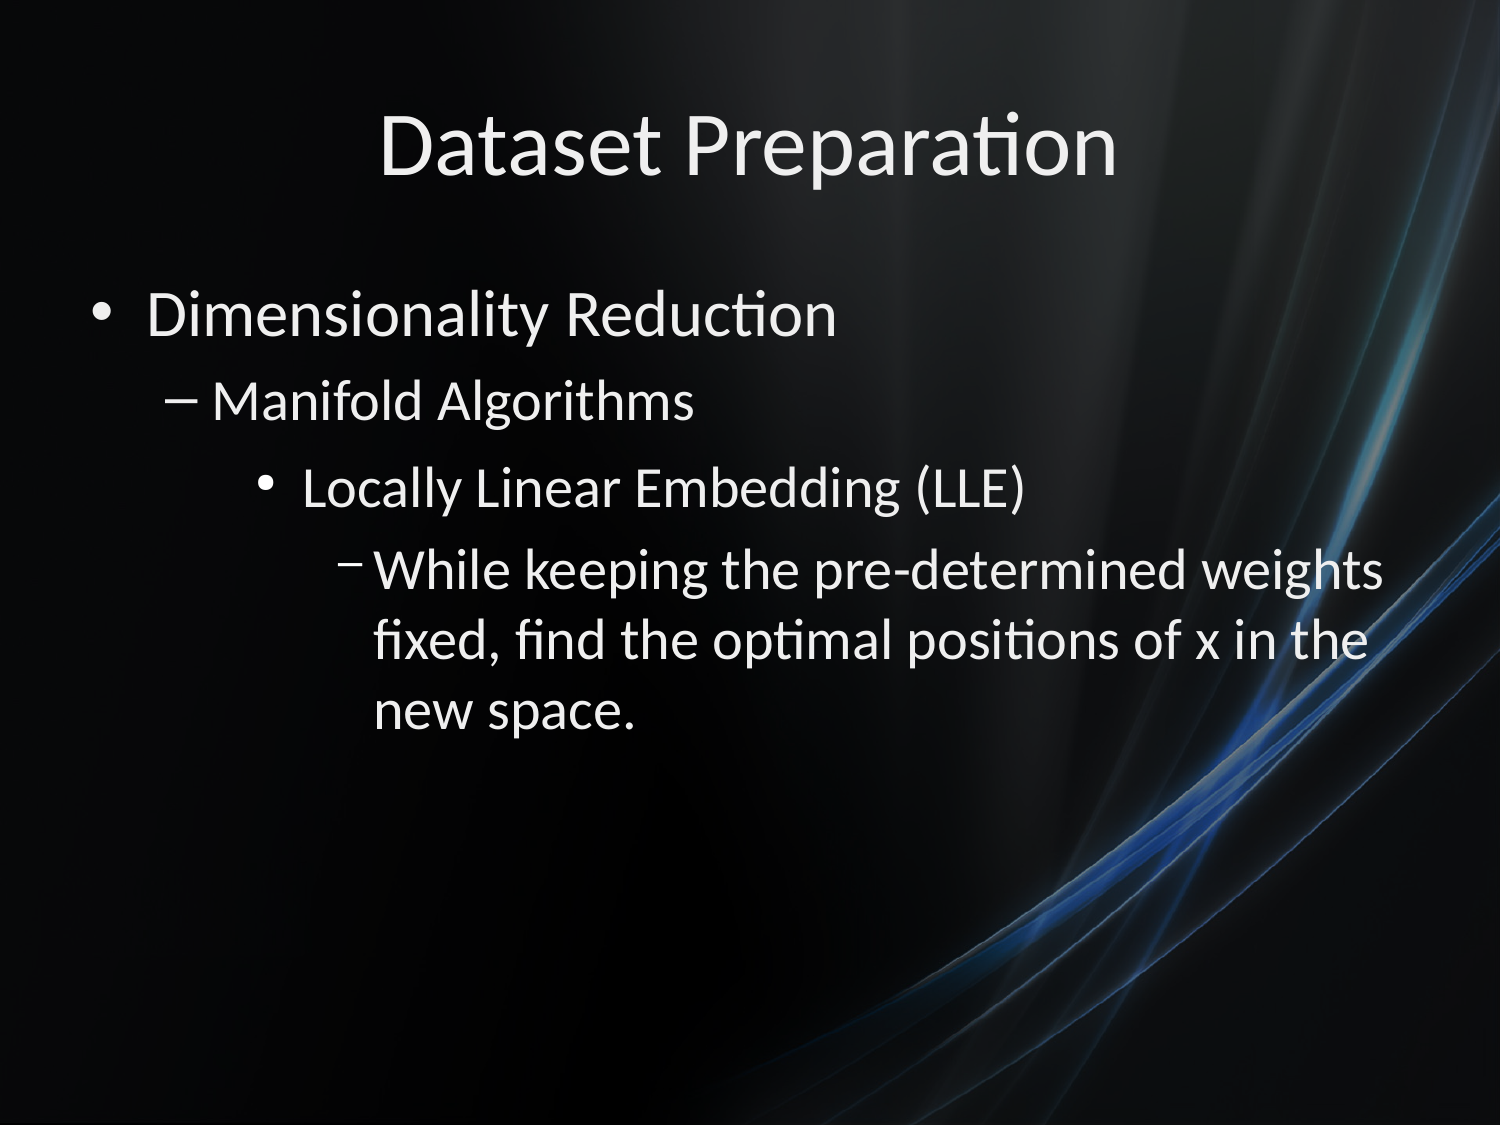

# Dataset Preparation
Dimensionality Reduction
Manifold Algorithms
Locally Linear Embedding (LLE)
While keeping the pre-determined weights fixed, find the optimal positions of x in the new space.